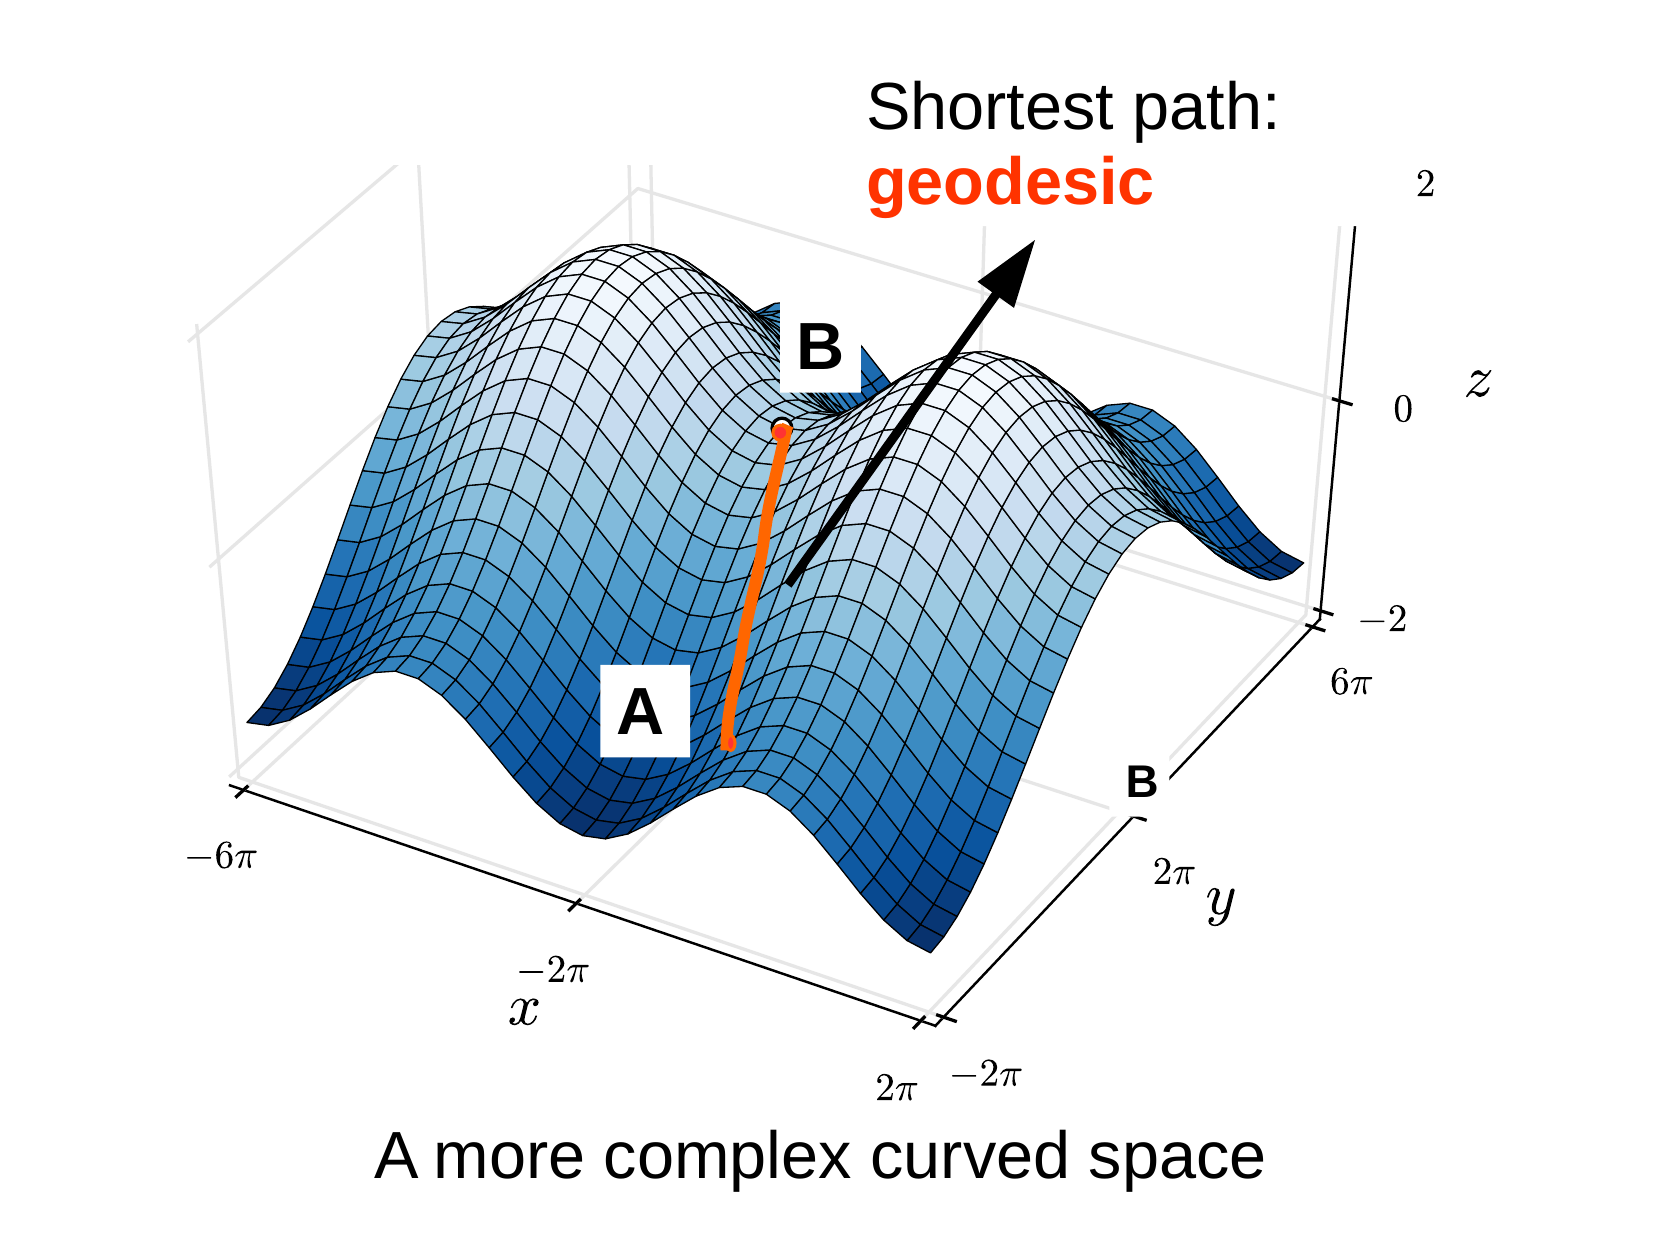

Shortest path: geodesic
B
A
B
A more complex curved space